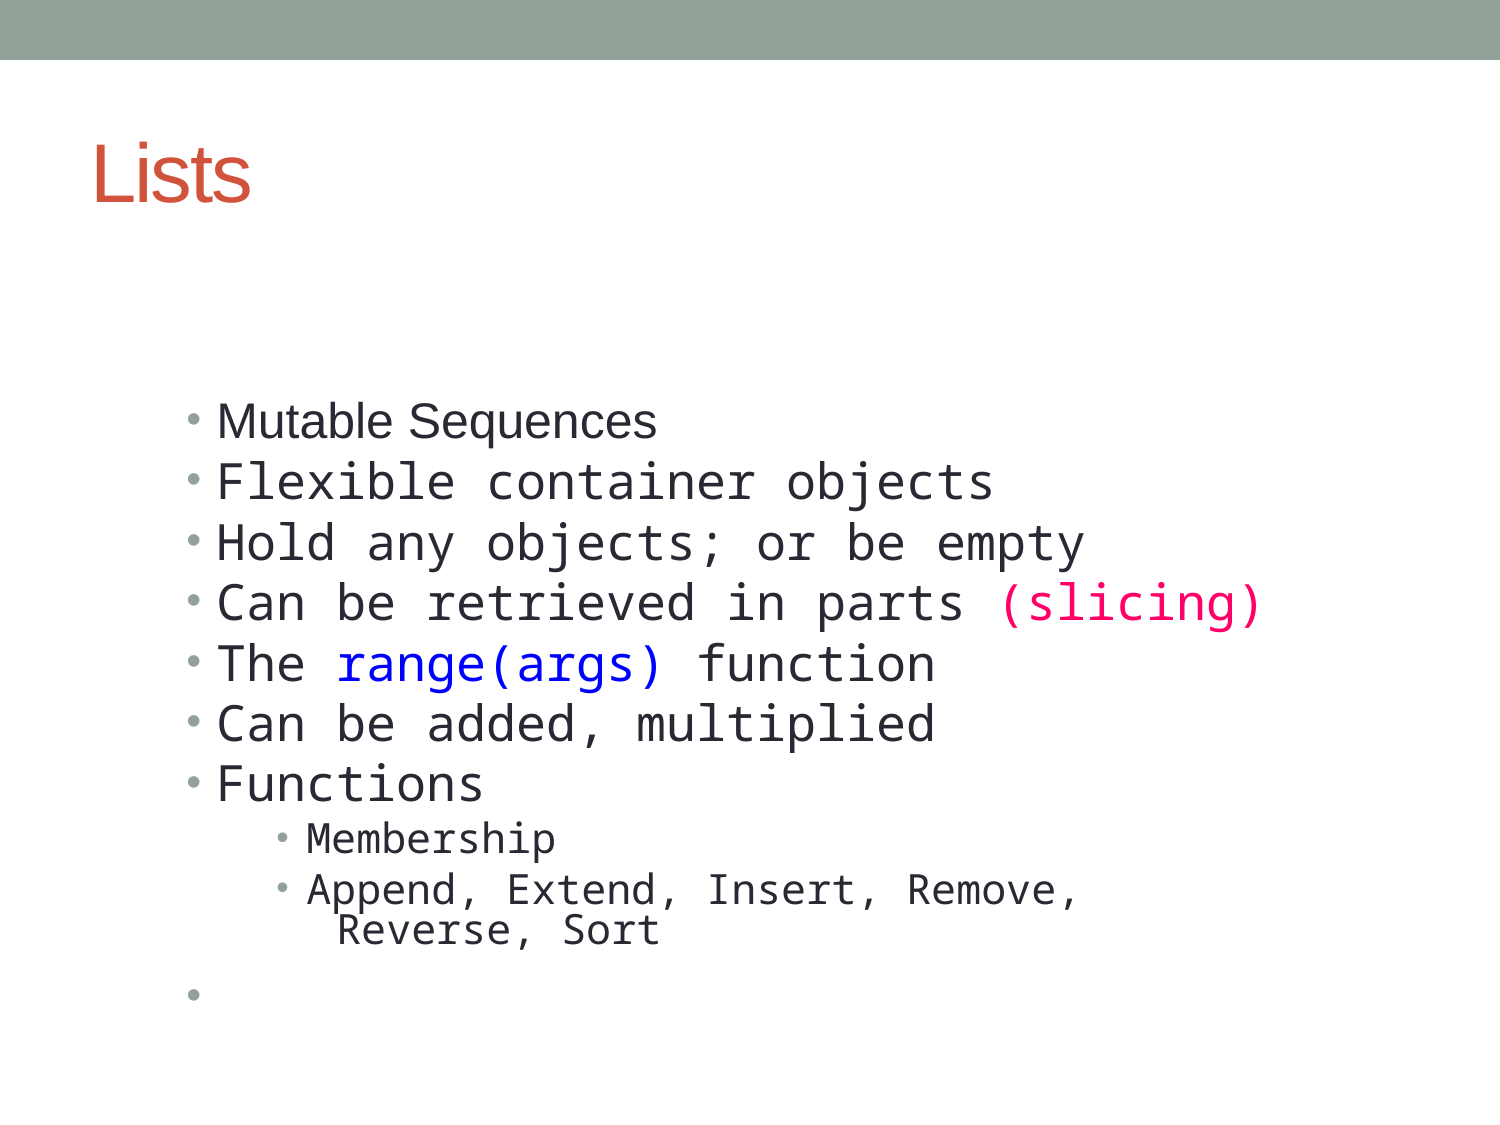

# Lists
Mutable Sequences
Flexible container objects
Hold any objects; or be empty
Can be retrieved in parts (slicing)
The range(args) function
Can be added, multiplied
Functions
Membership
Append, Extend, Insert, Remove, Reverse, Sort